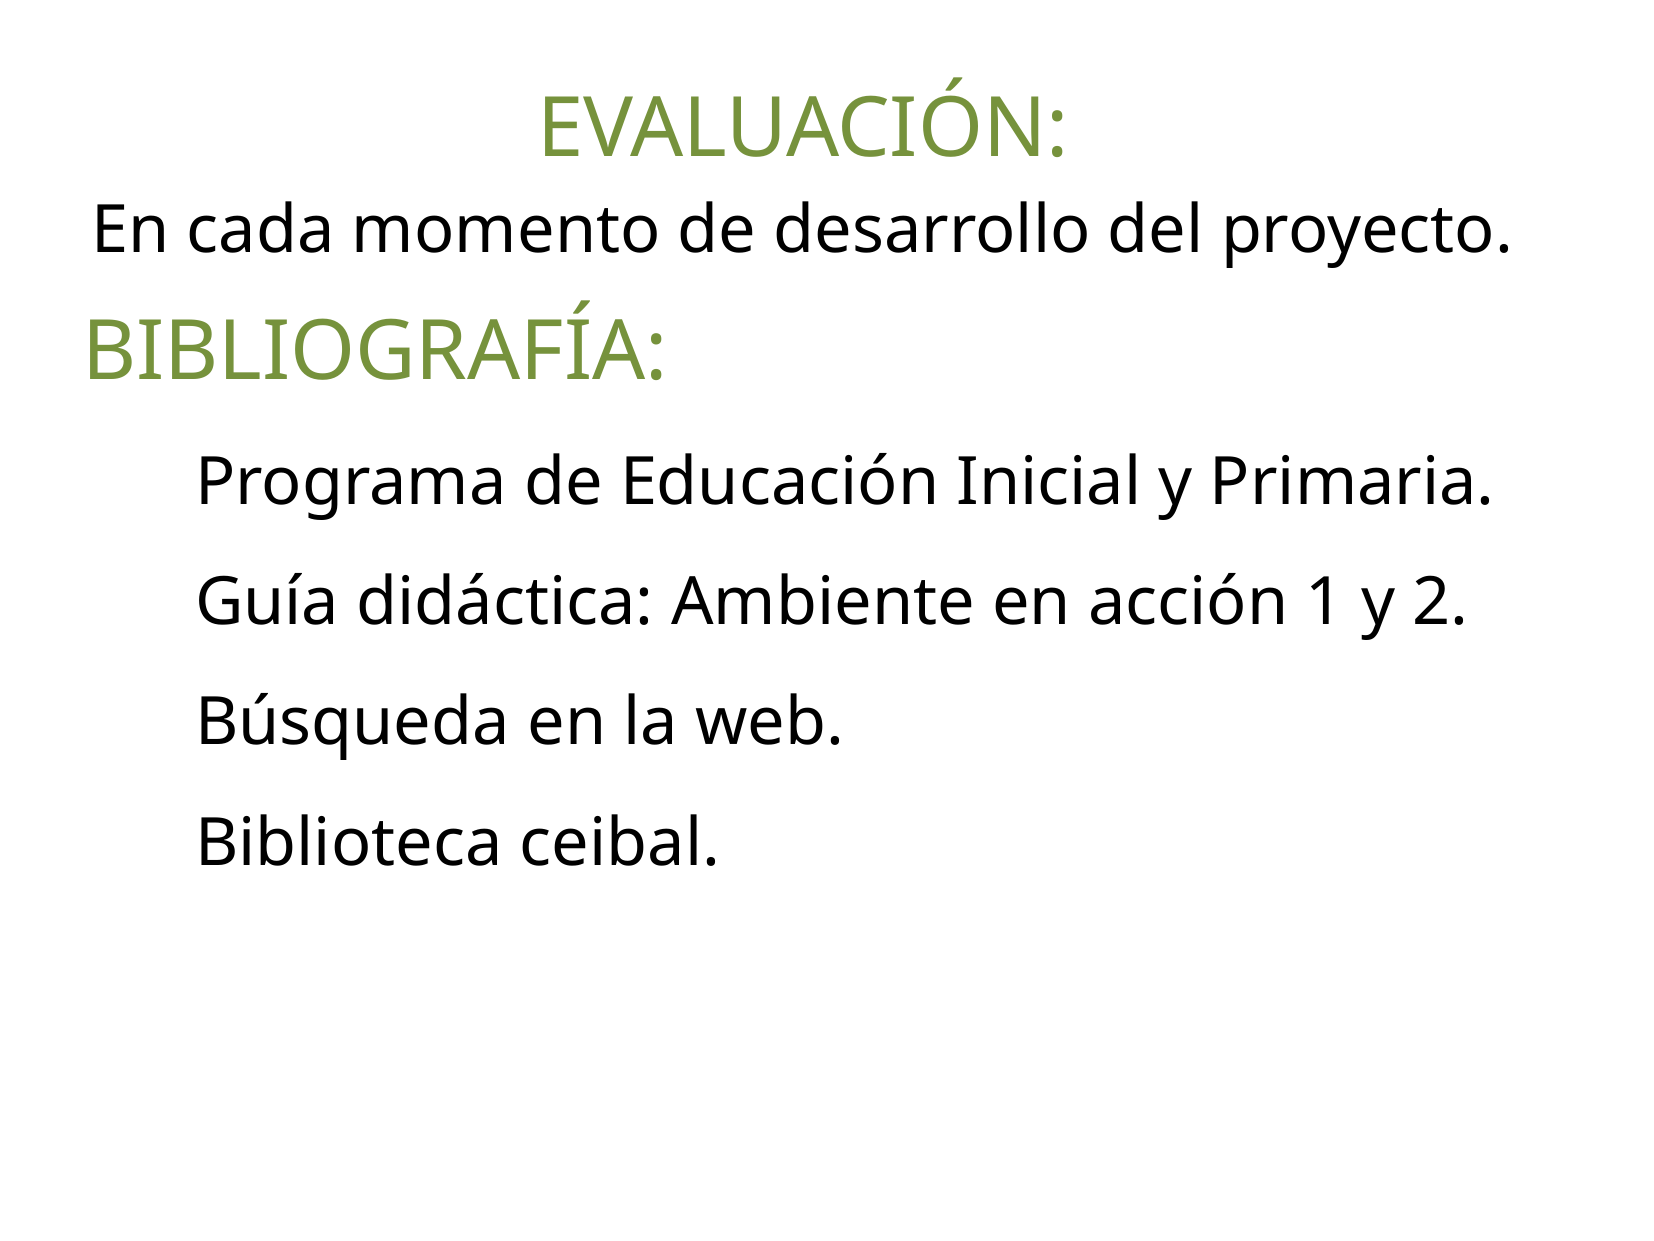

# EVALUACIÓN: En cada momento de desarrollo del proyecto.
BIBLIOGRAFÍA:
Programa de Educación Inicial y Primaria.
Guía didáctica: Ambiente en acción 1 y 2.
Búsqueda en la web.
Biblioteca ceibal.